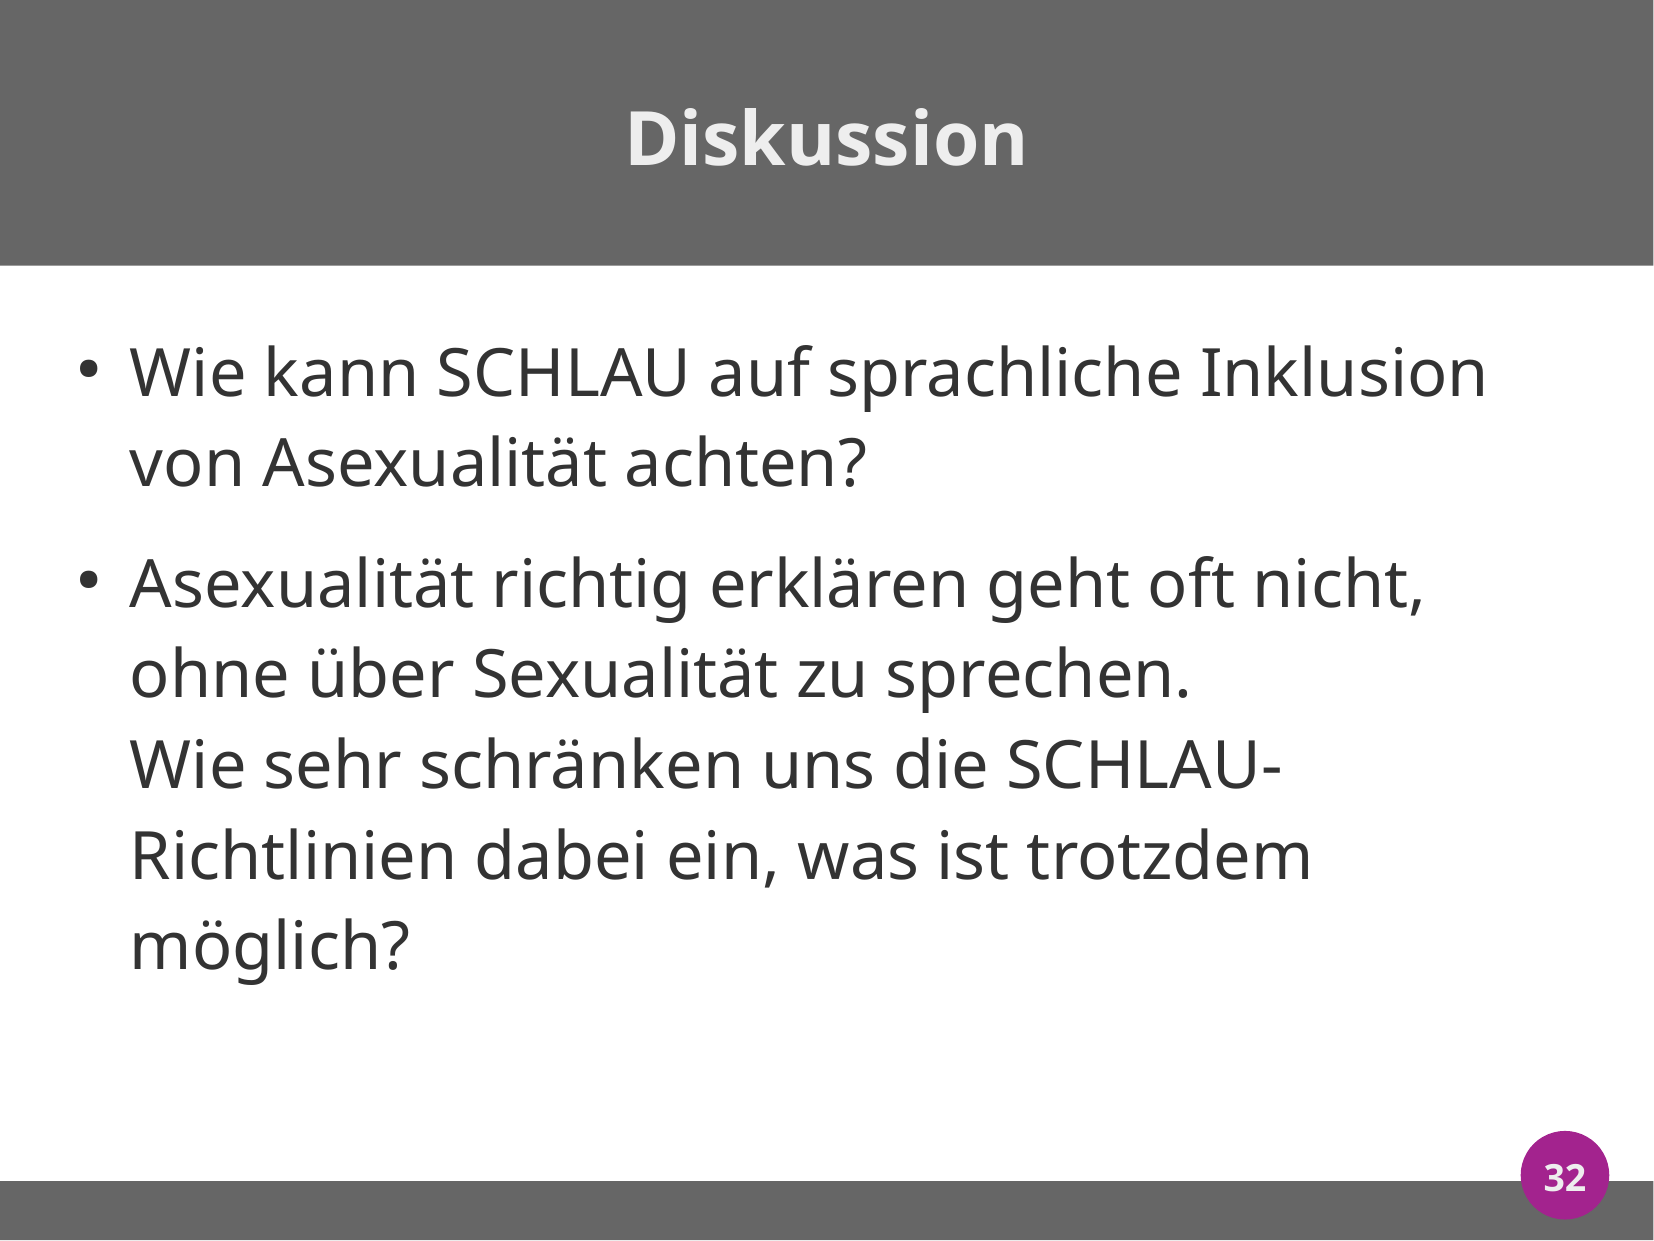

# Diskussion
Wie kann SCHLAU auf sprachliche Inklusion von Asexualität achten?
Asexualität richtig erklären geht oft nicht, ohne über Sexualität zu sprechen.
Wie sehr schränken uns die SCHLAU-Richtlinien dabei ein, was ist trotzdem möglich?
32